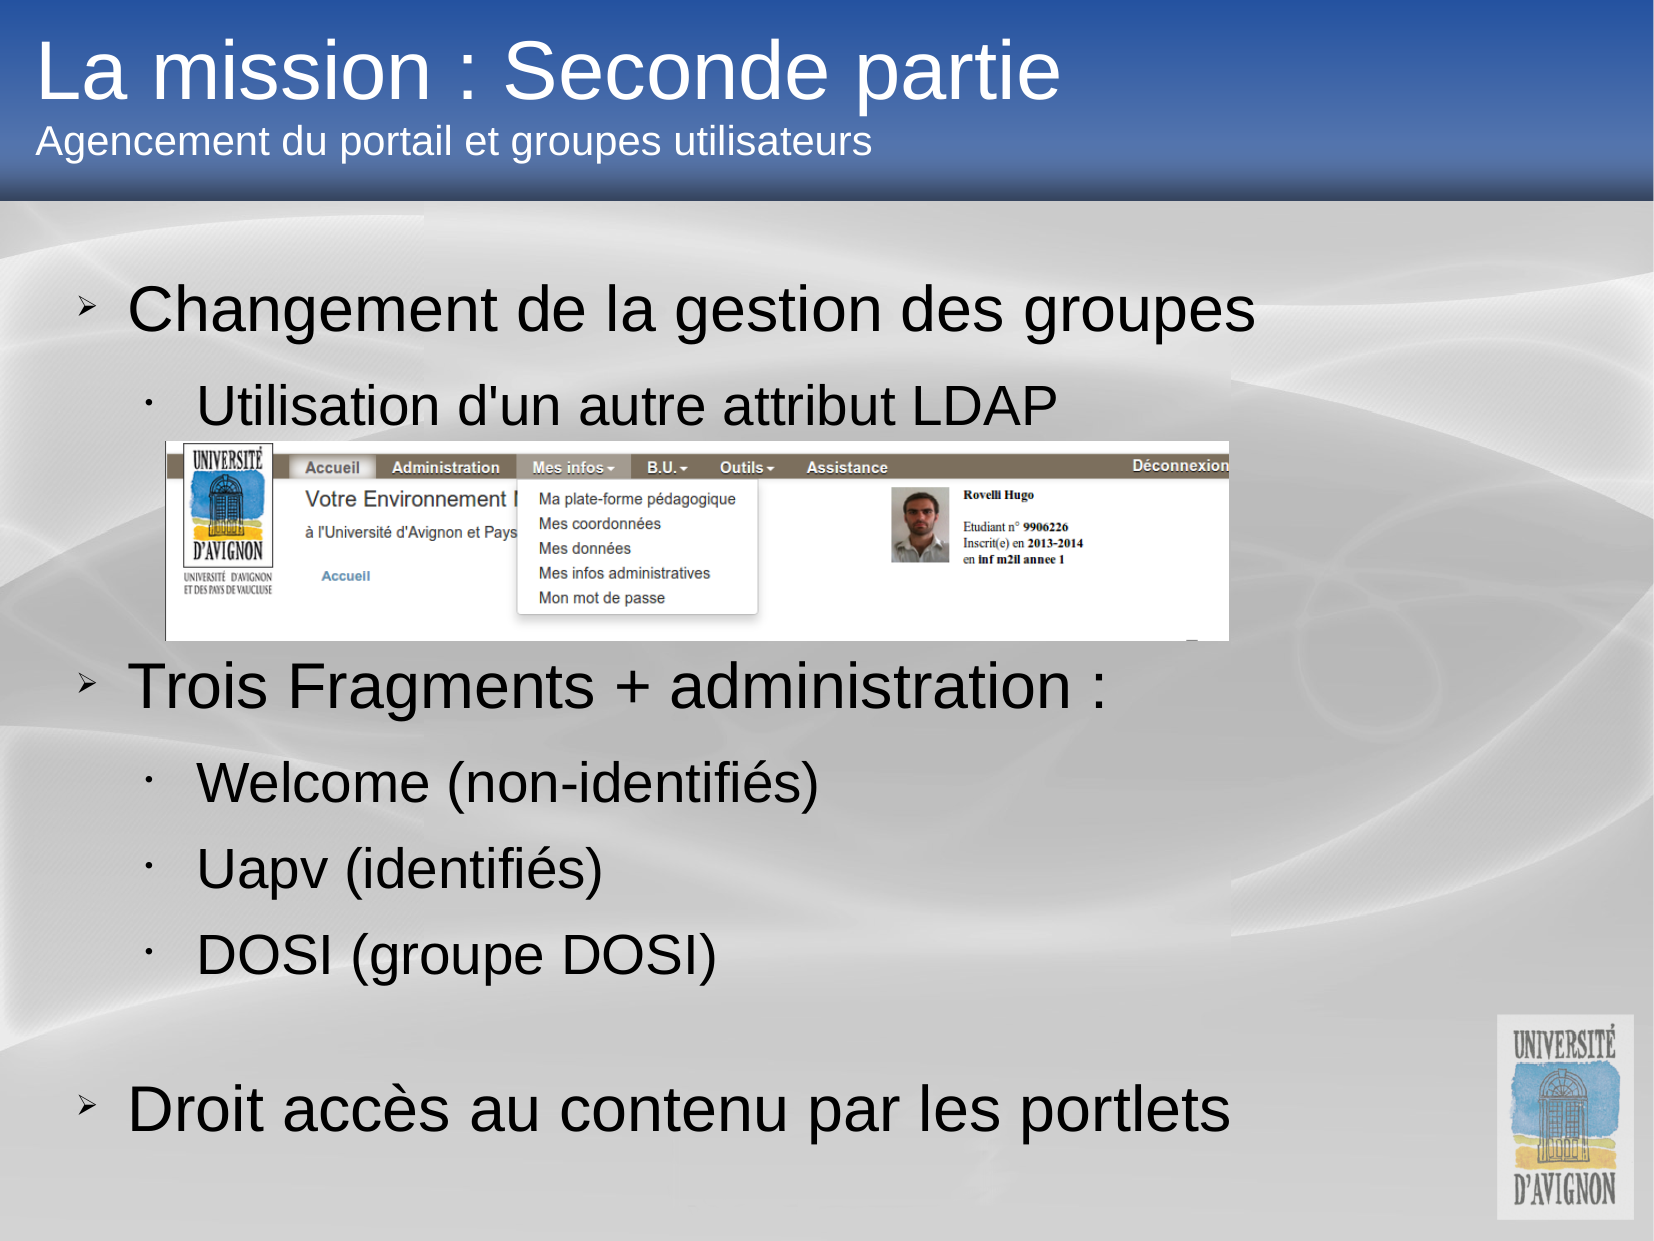

La mission : Seconde partie
Agencement du portail et groupes utilisateurs
# Changement de la gestion des groupes
Utilisation d'un autre attribut LDAP
Trois Fragments + administration :
Welcome (non-identifiés)
Uapv (identifiés)
DOSI (groupe DOSI)
Droit accès au contenu par les portlets